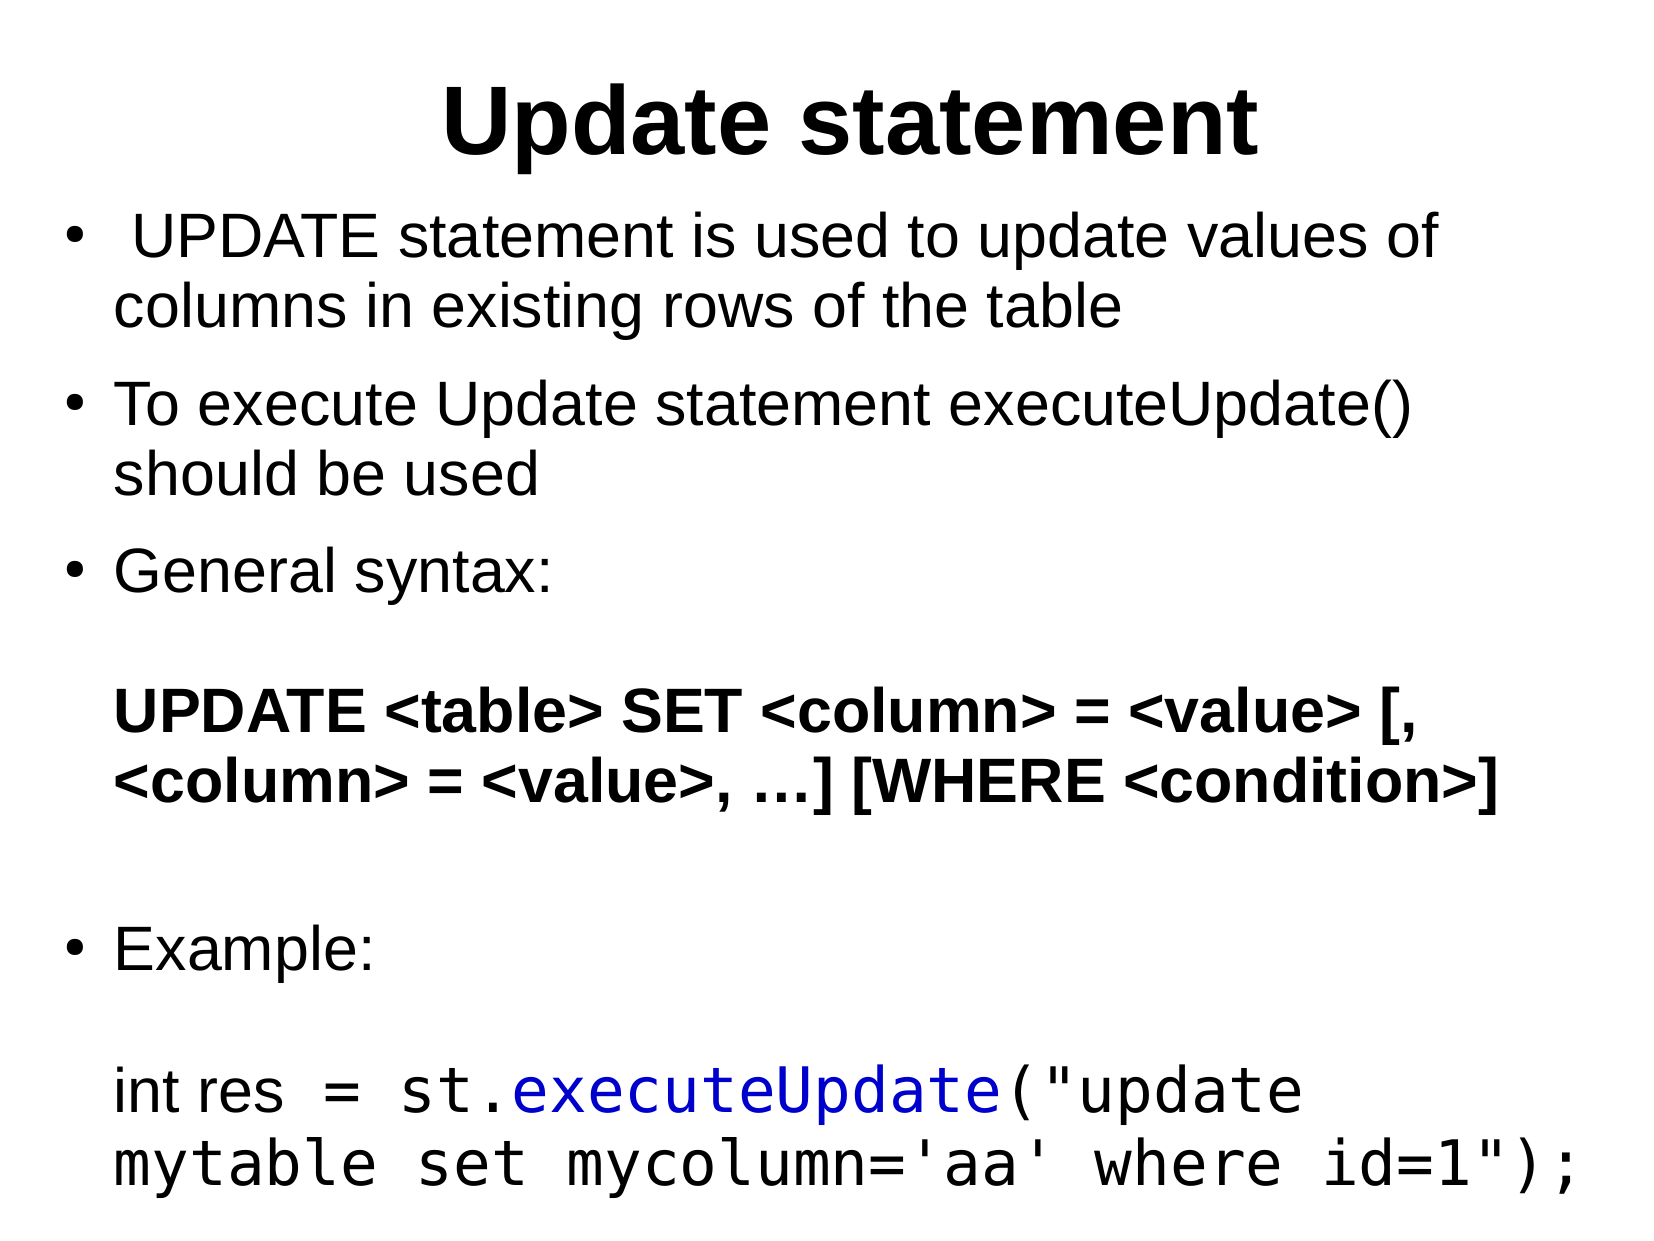

# Update statement
 UPDATE statement is used to update values of columns in existing rows of the table
To execute Update statement executeUpdate() should be used
General syntax:
UPDATE <table> SET <column> = <value> [, <column> = <value>, …] [WHERE <condition>]
Example:
int res = st.executeUpdate("update mytable set mycolumn='aa' where id=1");